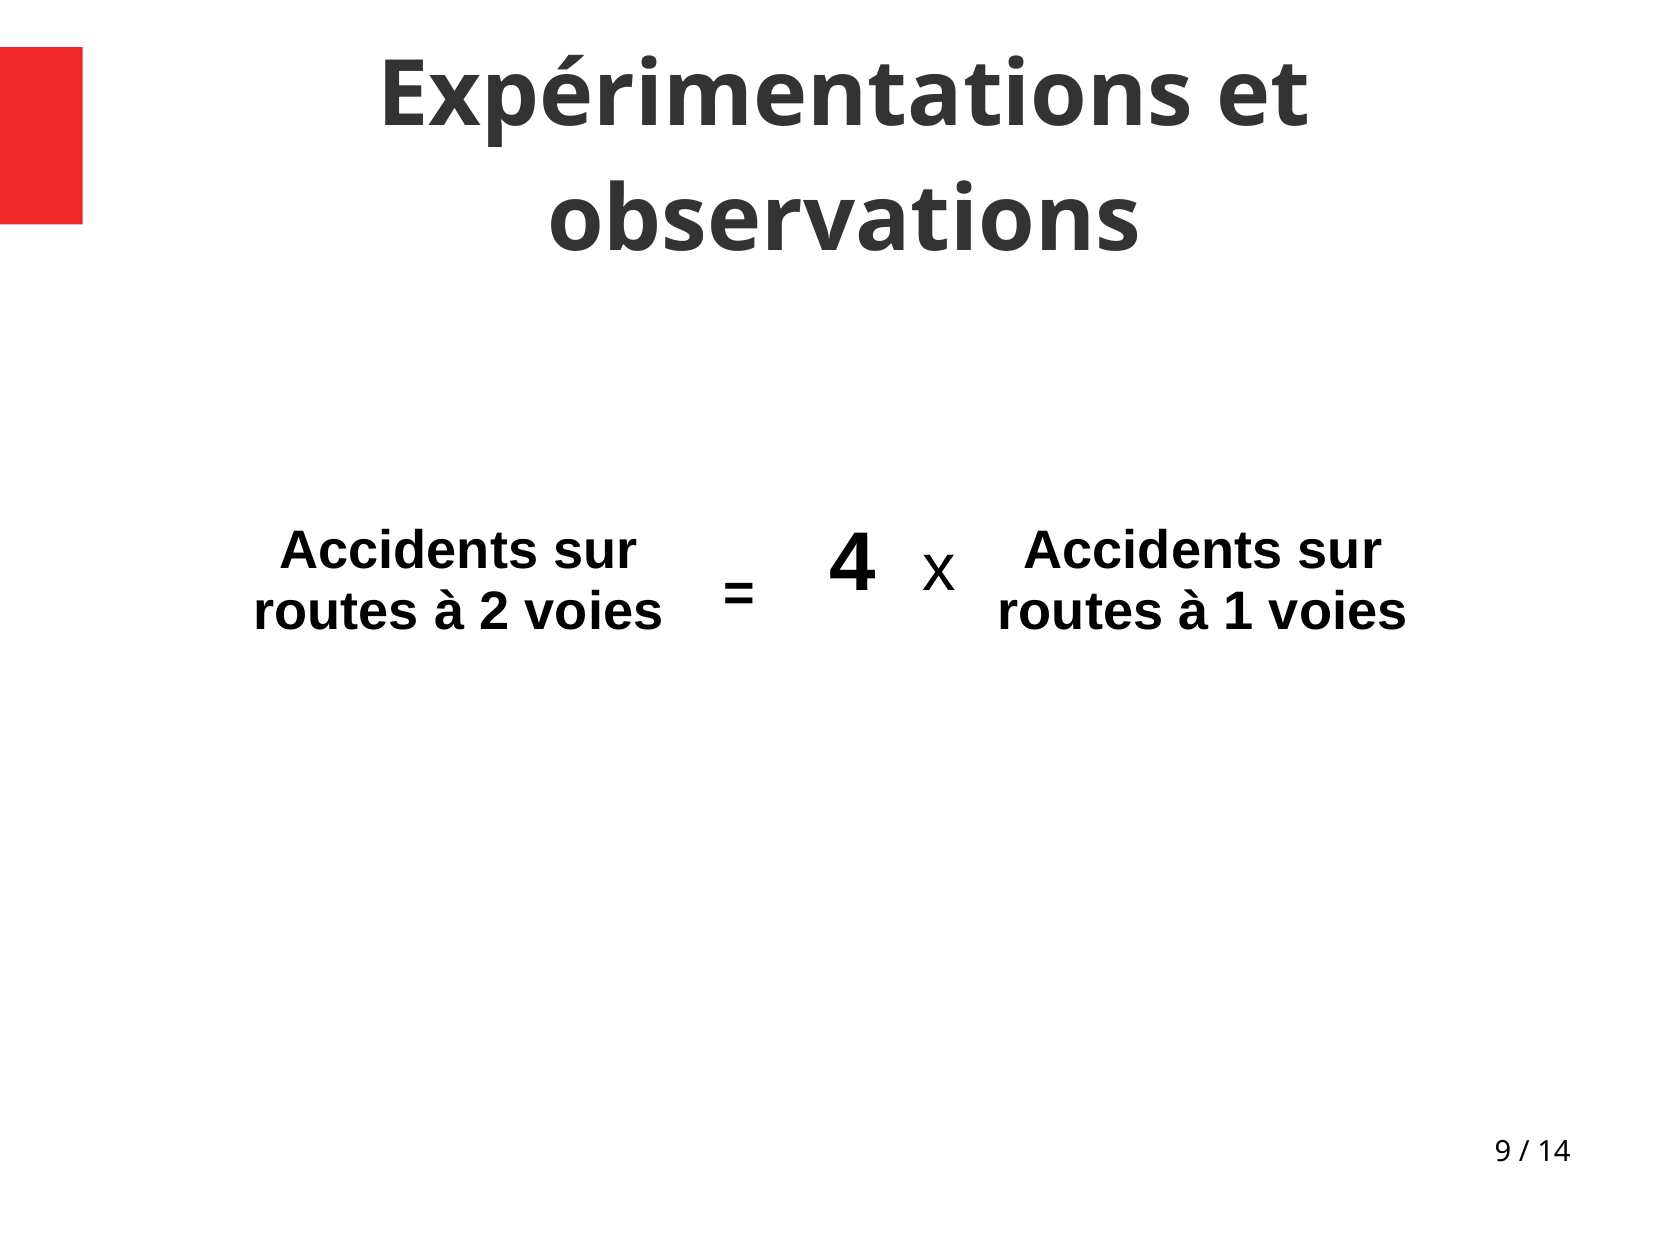

# Expérimentations et observations
4 x
Accidents sur routes à 2 voies
Accidents sur routes à 1 voies
=
9